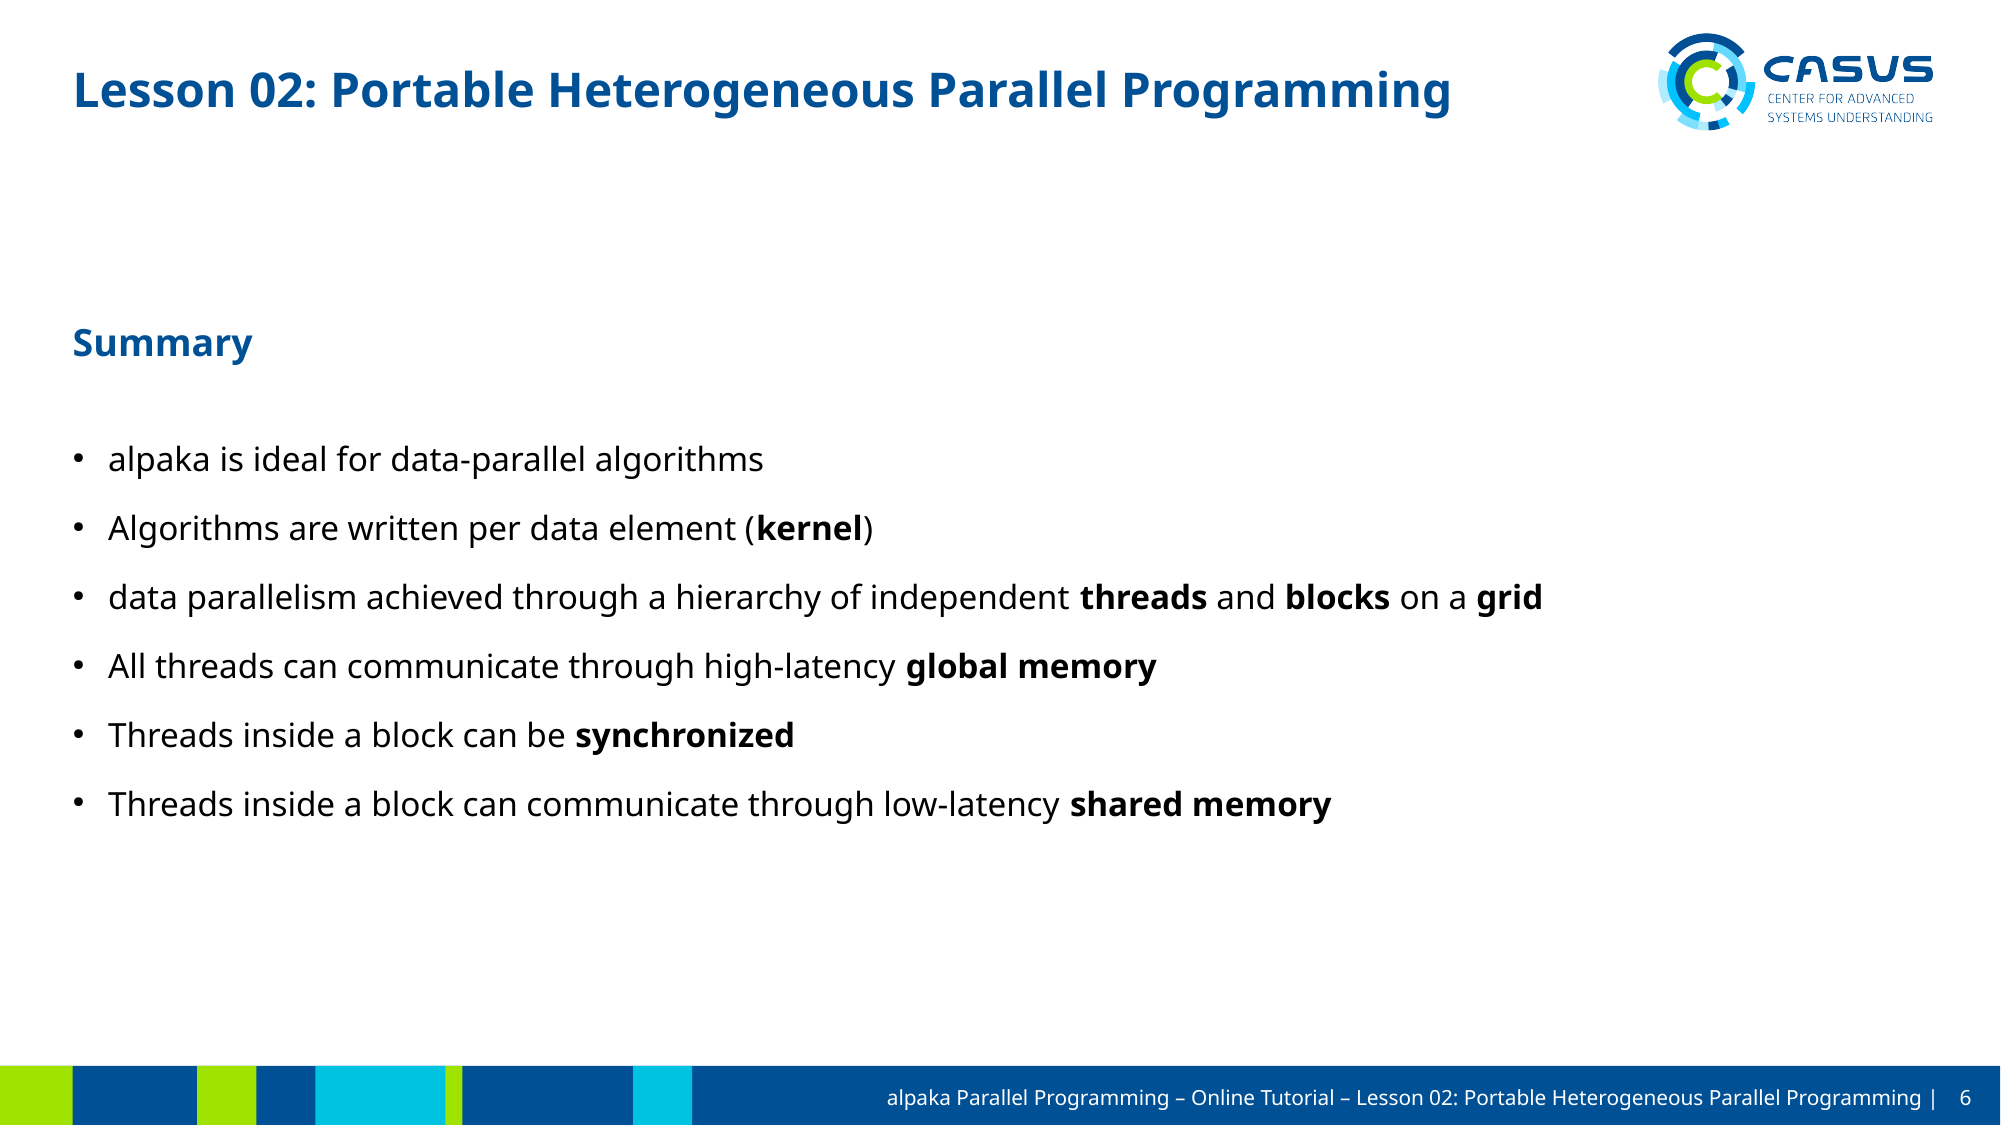

# Lesson 02: Portable Heterogeneous Parallel Programming
Summary
alpaka is ideal for data-parallel algorithms
Algorithms are written per data element (kernel)
data parallelism achieved through a hierarchy of independent threads and blocks on a grid
All threads can communicate through high-latency global memory
Threads inside a block can be synchronized
Threads inside a block can communicate through low-latency shared memory
alpaka Parallel Programming – Online Tutorial – Lesson 02: Portable Heterogeneous Parallel Programming
6